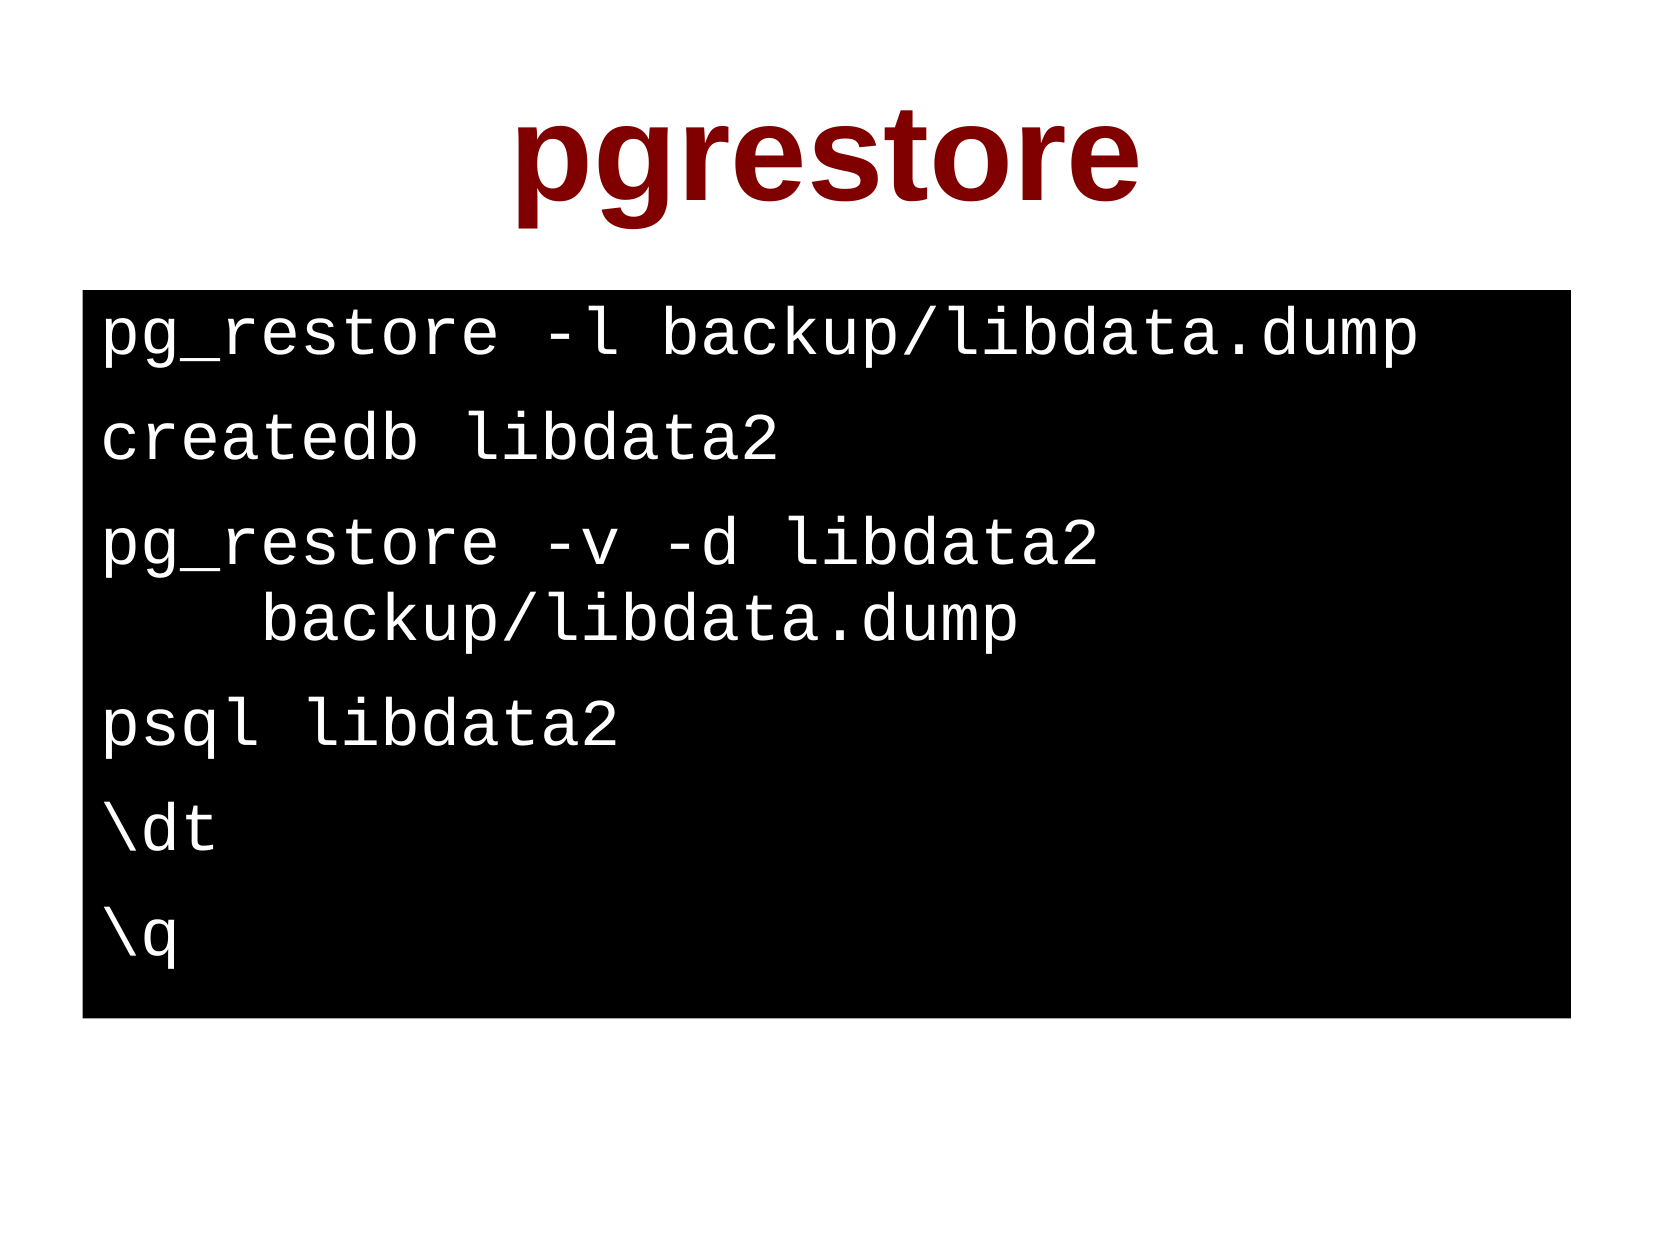

# pgrestore
pg_restore -l backup/libdata.dump
createdb libdata2
pg_restore -v -d libdata2
 backup/libdata.dump
psql libdata2
\dt
\q